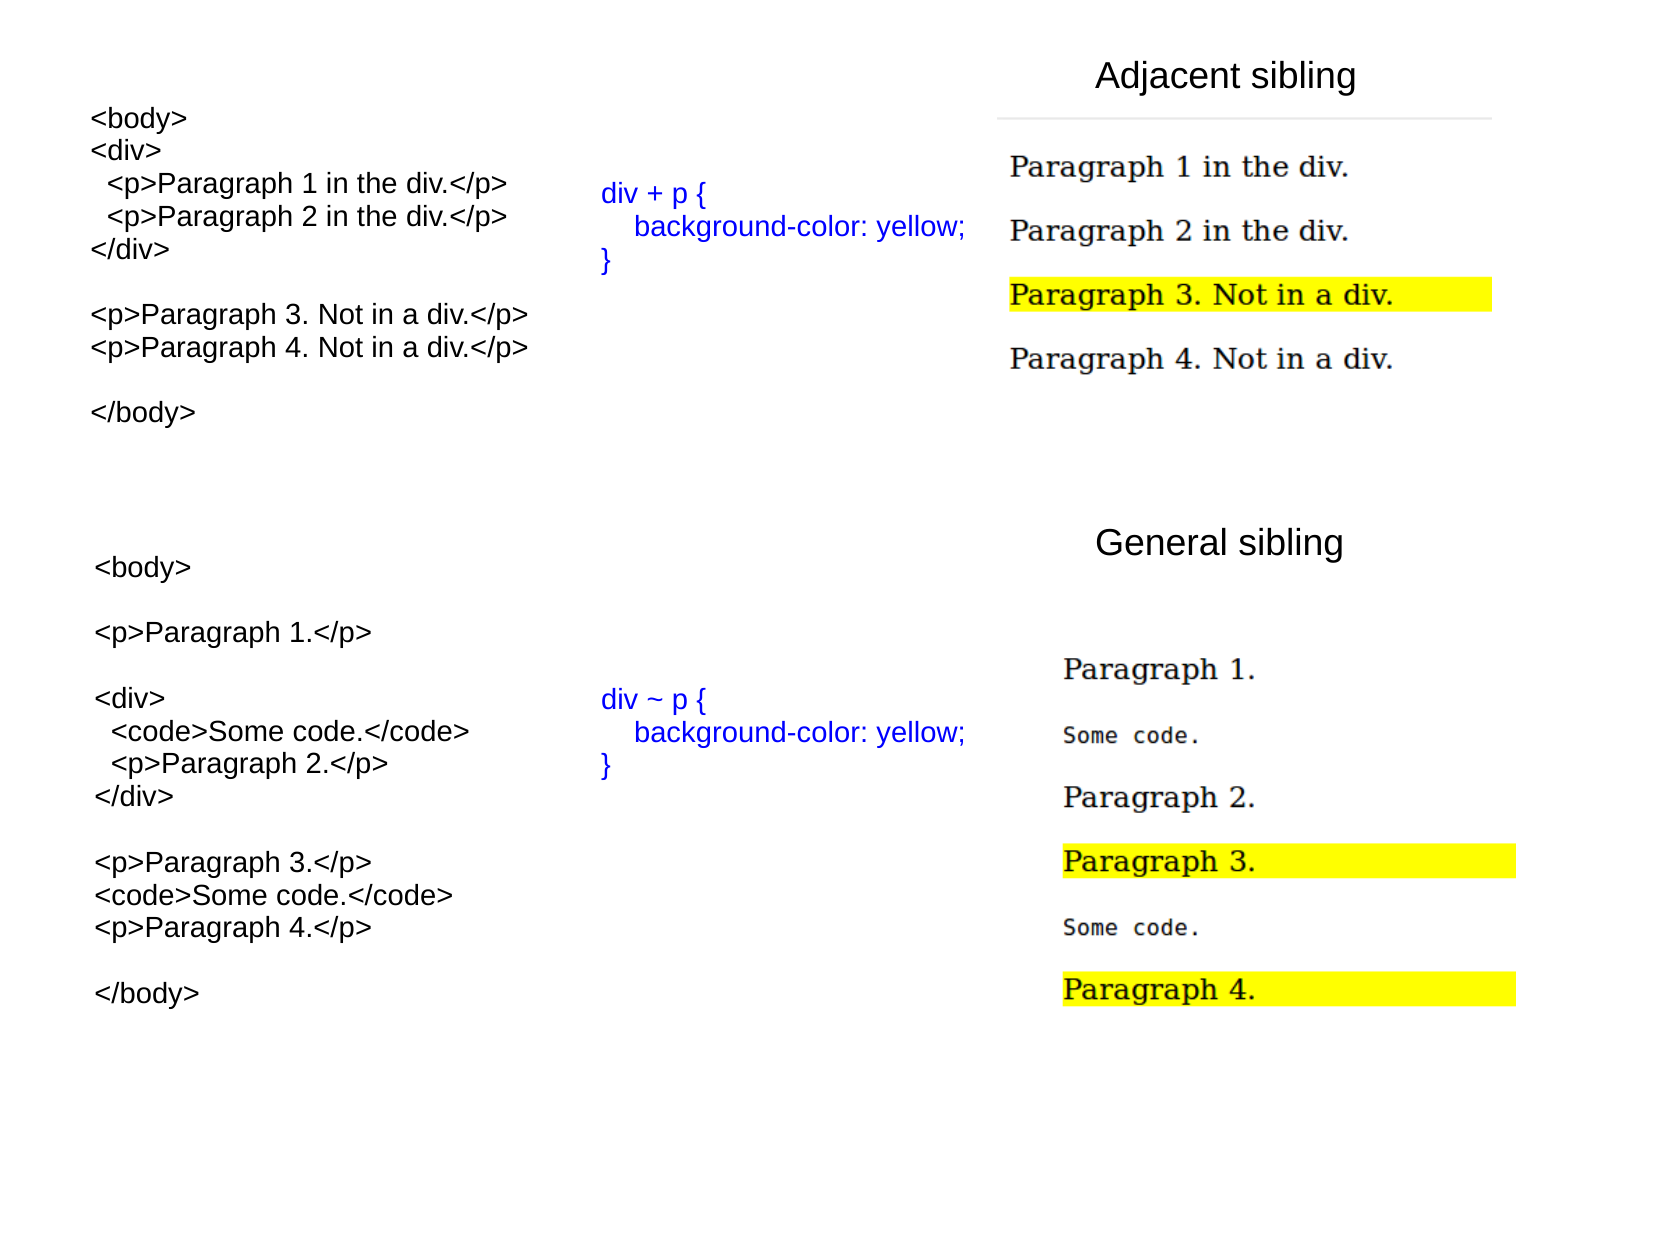

Adjacent sibling
<body>
<div>
 <p>Paragraph 1 in the div.</p>
 <p>Paragraph 2 in the div.</p>
</div>
<p>Paragraph 3. Not in a div.</p>
<p>Paragraph 4. Not in a div.</p>
</body>
div + p {
 background-color: yellow;
}
General sibling
<body>
<p>Paragraph 1.</p>
<div>
 <code>Some code.</code>
 <p>Paragraph 2.</p>
</div>
<p>Paragraph 3.</p>
<code>Some code.</code>
<p>Paragraph 4.</p>
</body>
div ~ p {
 background-color: yellow;
}